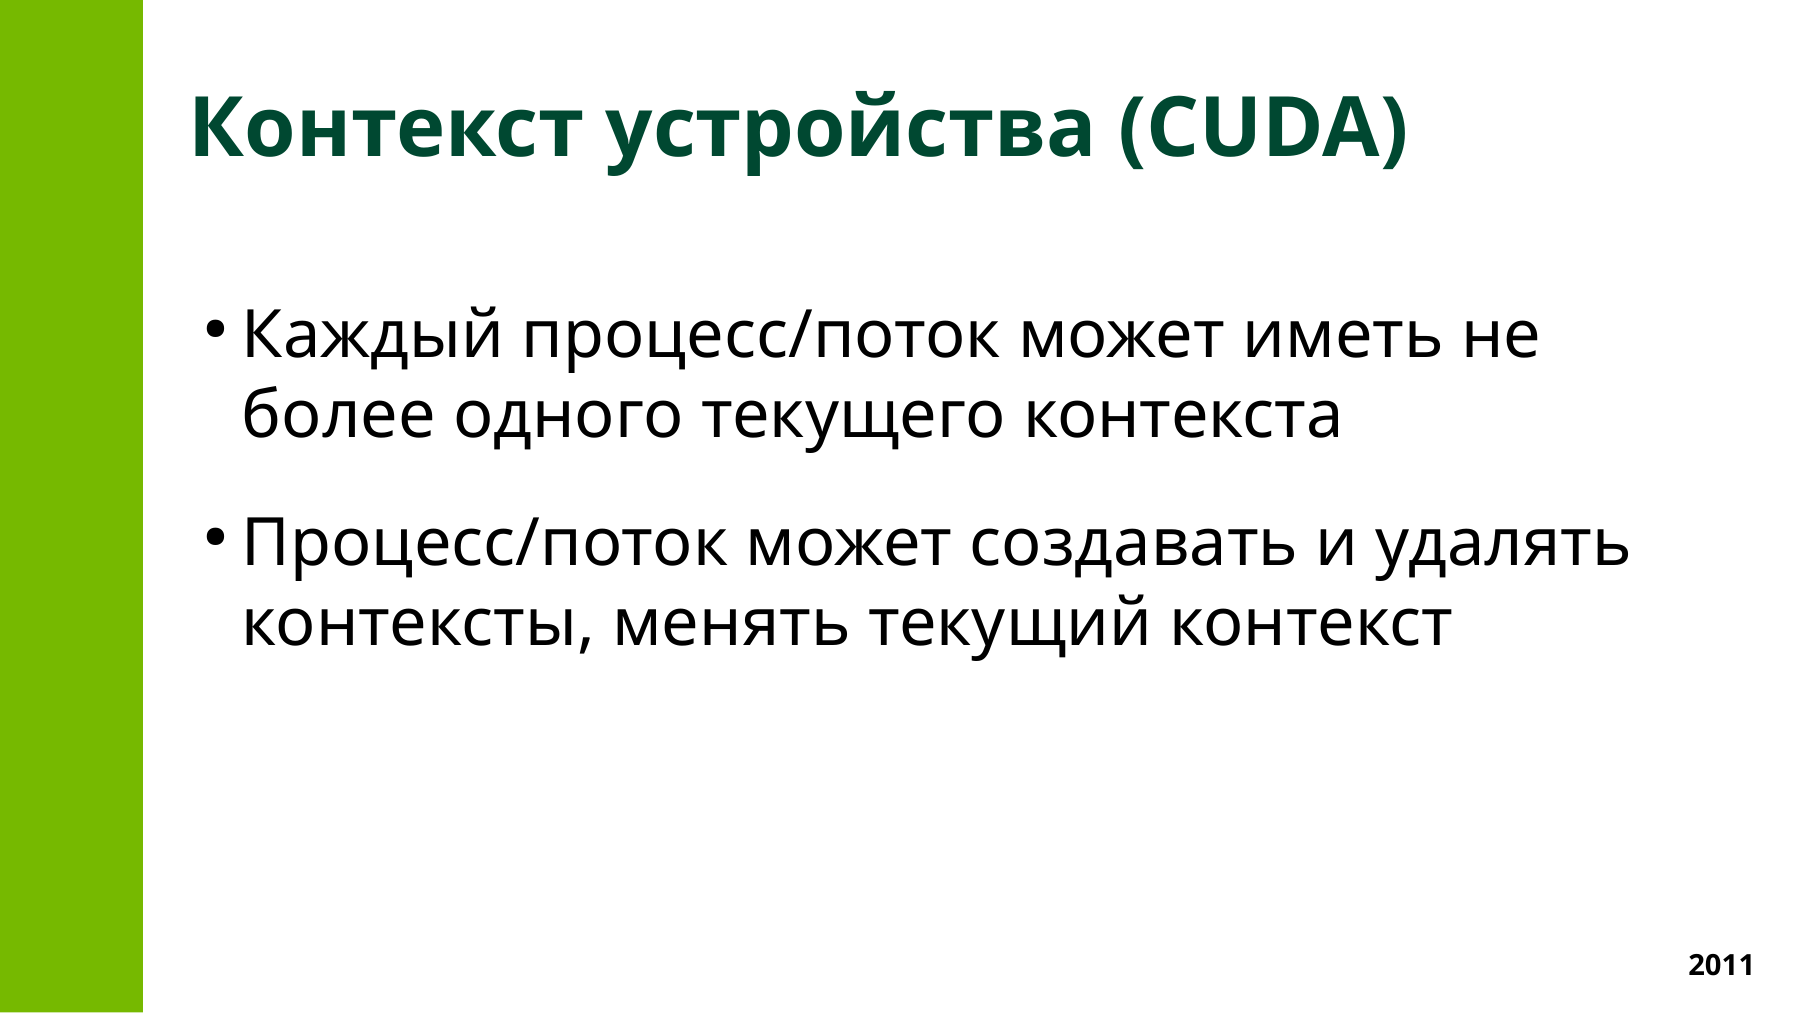

# Контекст устройства (CUDA)
Каждый процесс/поток может иметь не более одного текущего контекста
Процесс/поток может создавать и удалять контексты, менять текущий контекст